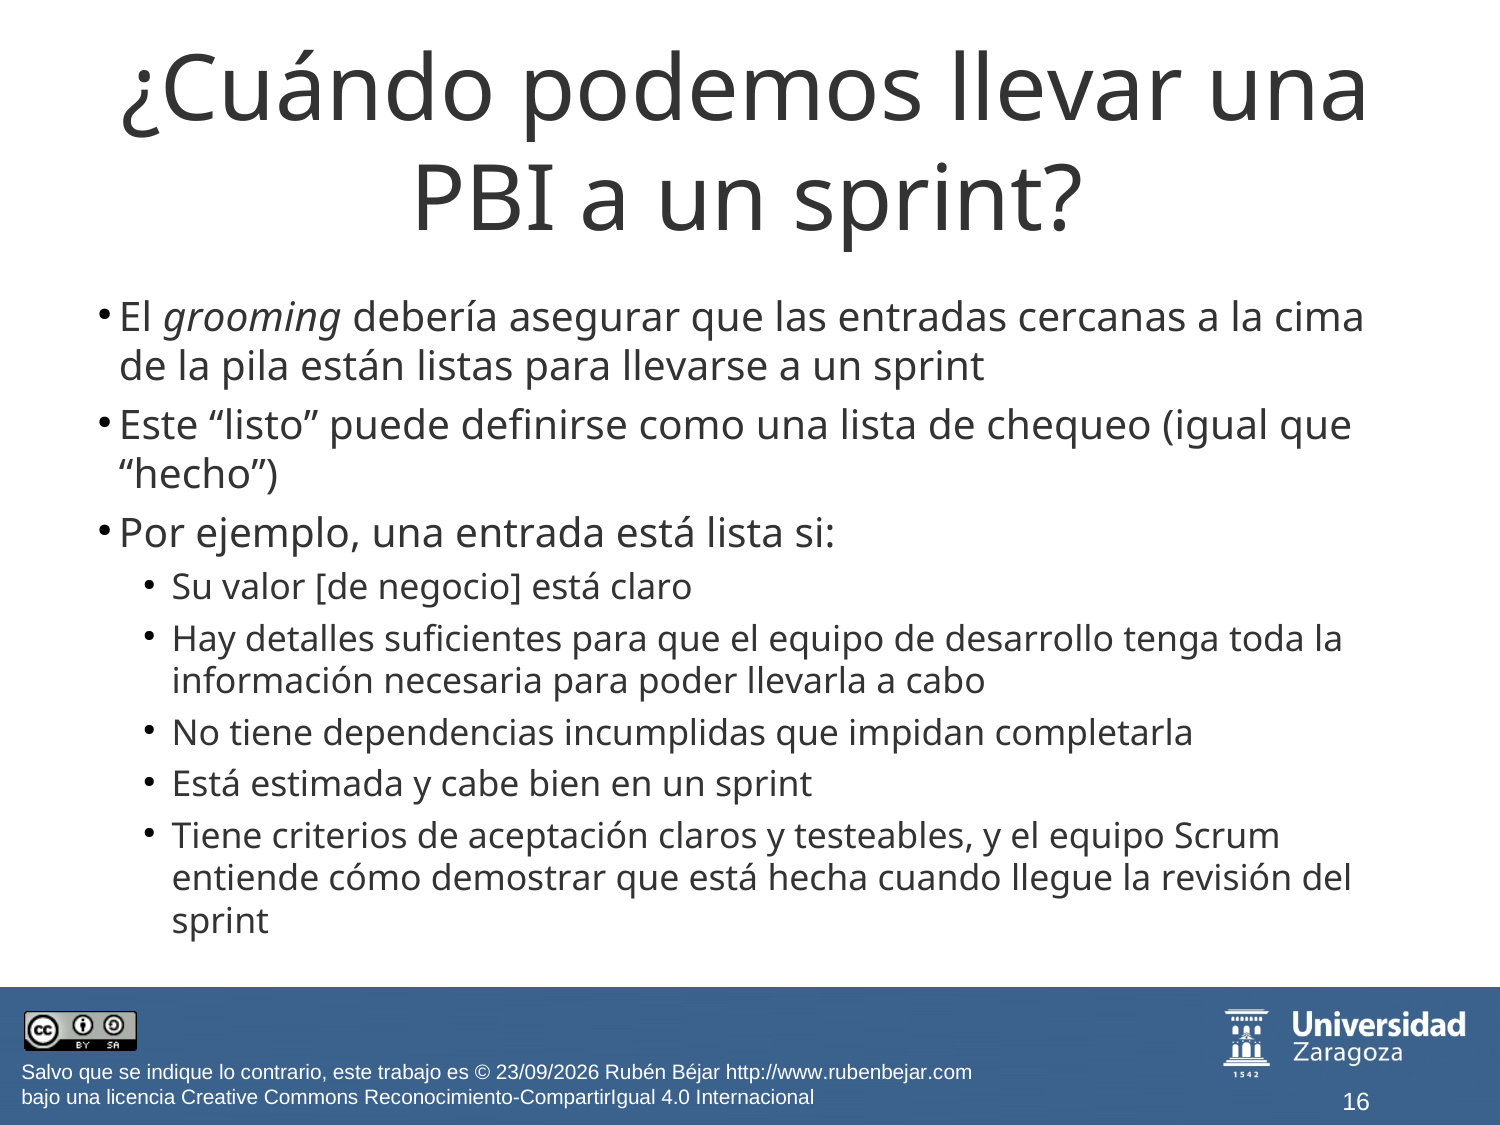

# ¿Cuándo podemos llevar una PBI a un sprint?
El grooming debería asegurar que las entradas cercanas a la cima de la pila están listas para llevarse a un sprint
Este “listo” puede definirse como una lista de chequeo (igual que “hecho”)
Por ejemplo, una entrada está lista si:
Su valor [de negocio] está claro
Hay detalles suficientes para que el equipo de desarrollo tenga toda la información necesaria para poder llevarla a cabo
No tiene dependencias incumplidas que impidan completarla
Está estimada y cabe bien en un sprint
Tiene criterios de aceptación claros y testeables, y el equipo Scrum entiende cómo demostrar que está hecha cuando llegue la revisión del sprint